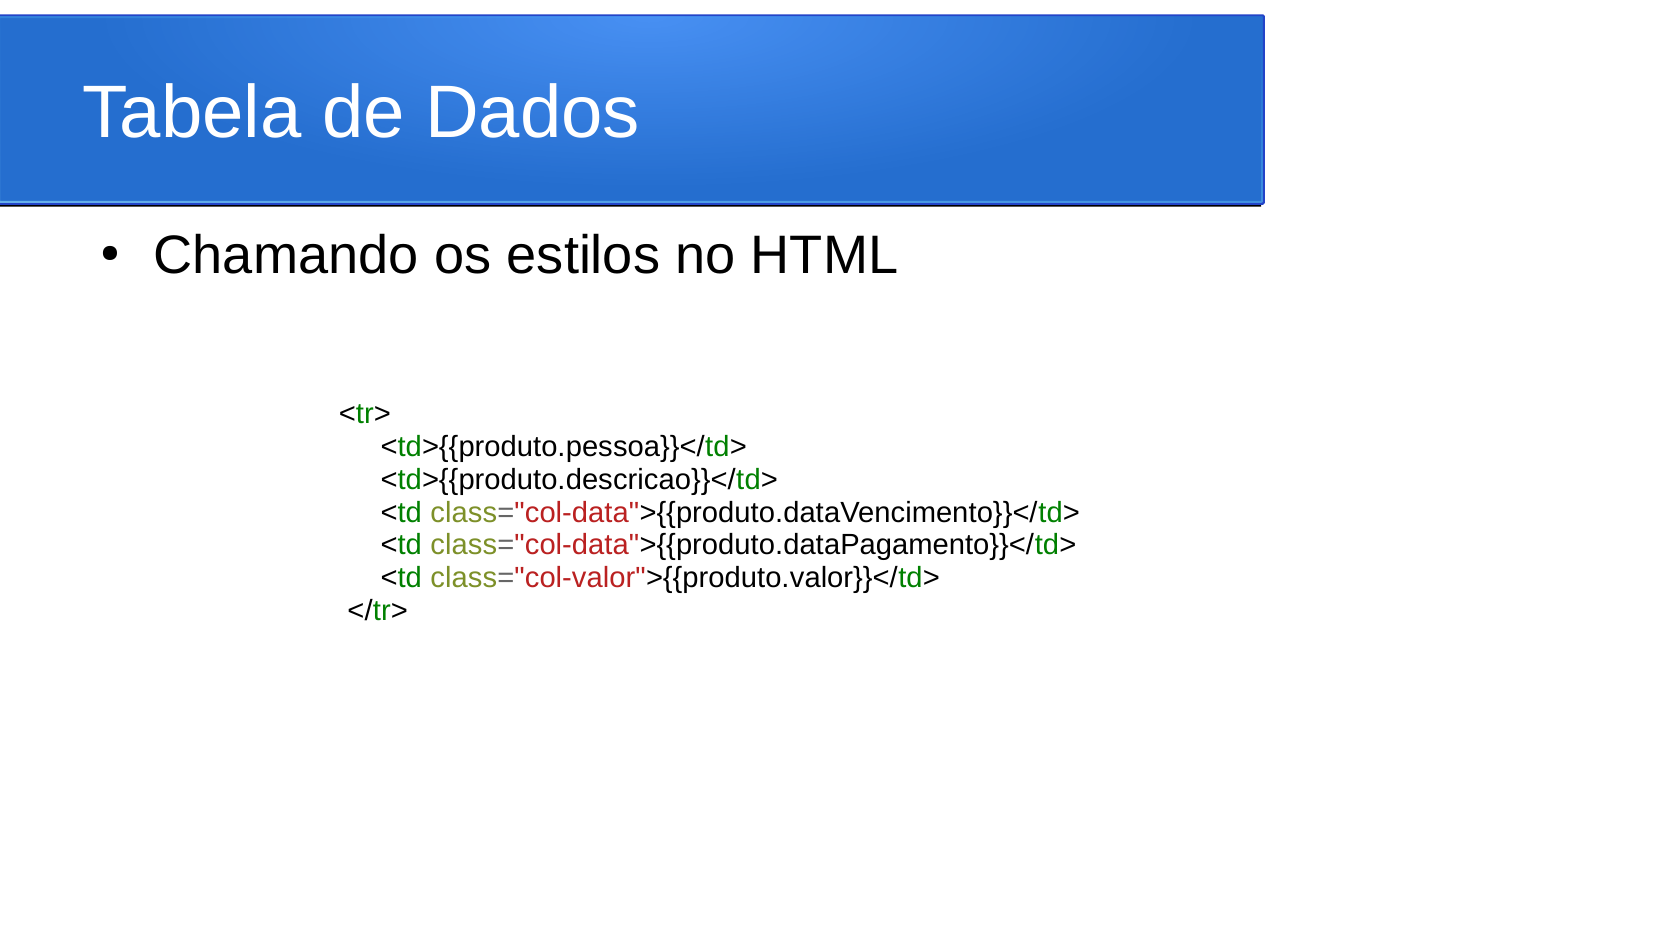

# Tabela de Dados
Chamando os estilos no HTML
	 <tr>
 <td>{{produto.pessoa}}</td>
 <td>{{produto.descricao}}</td>
 <td class="col-data">{{produto.dataVencimento}}</td>
 <td class="col-data">{{produto.dataPagamento}}</td>
 <td class="col-valor">{{produto.valor}}</td>
 </tr>